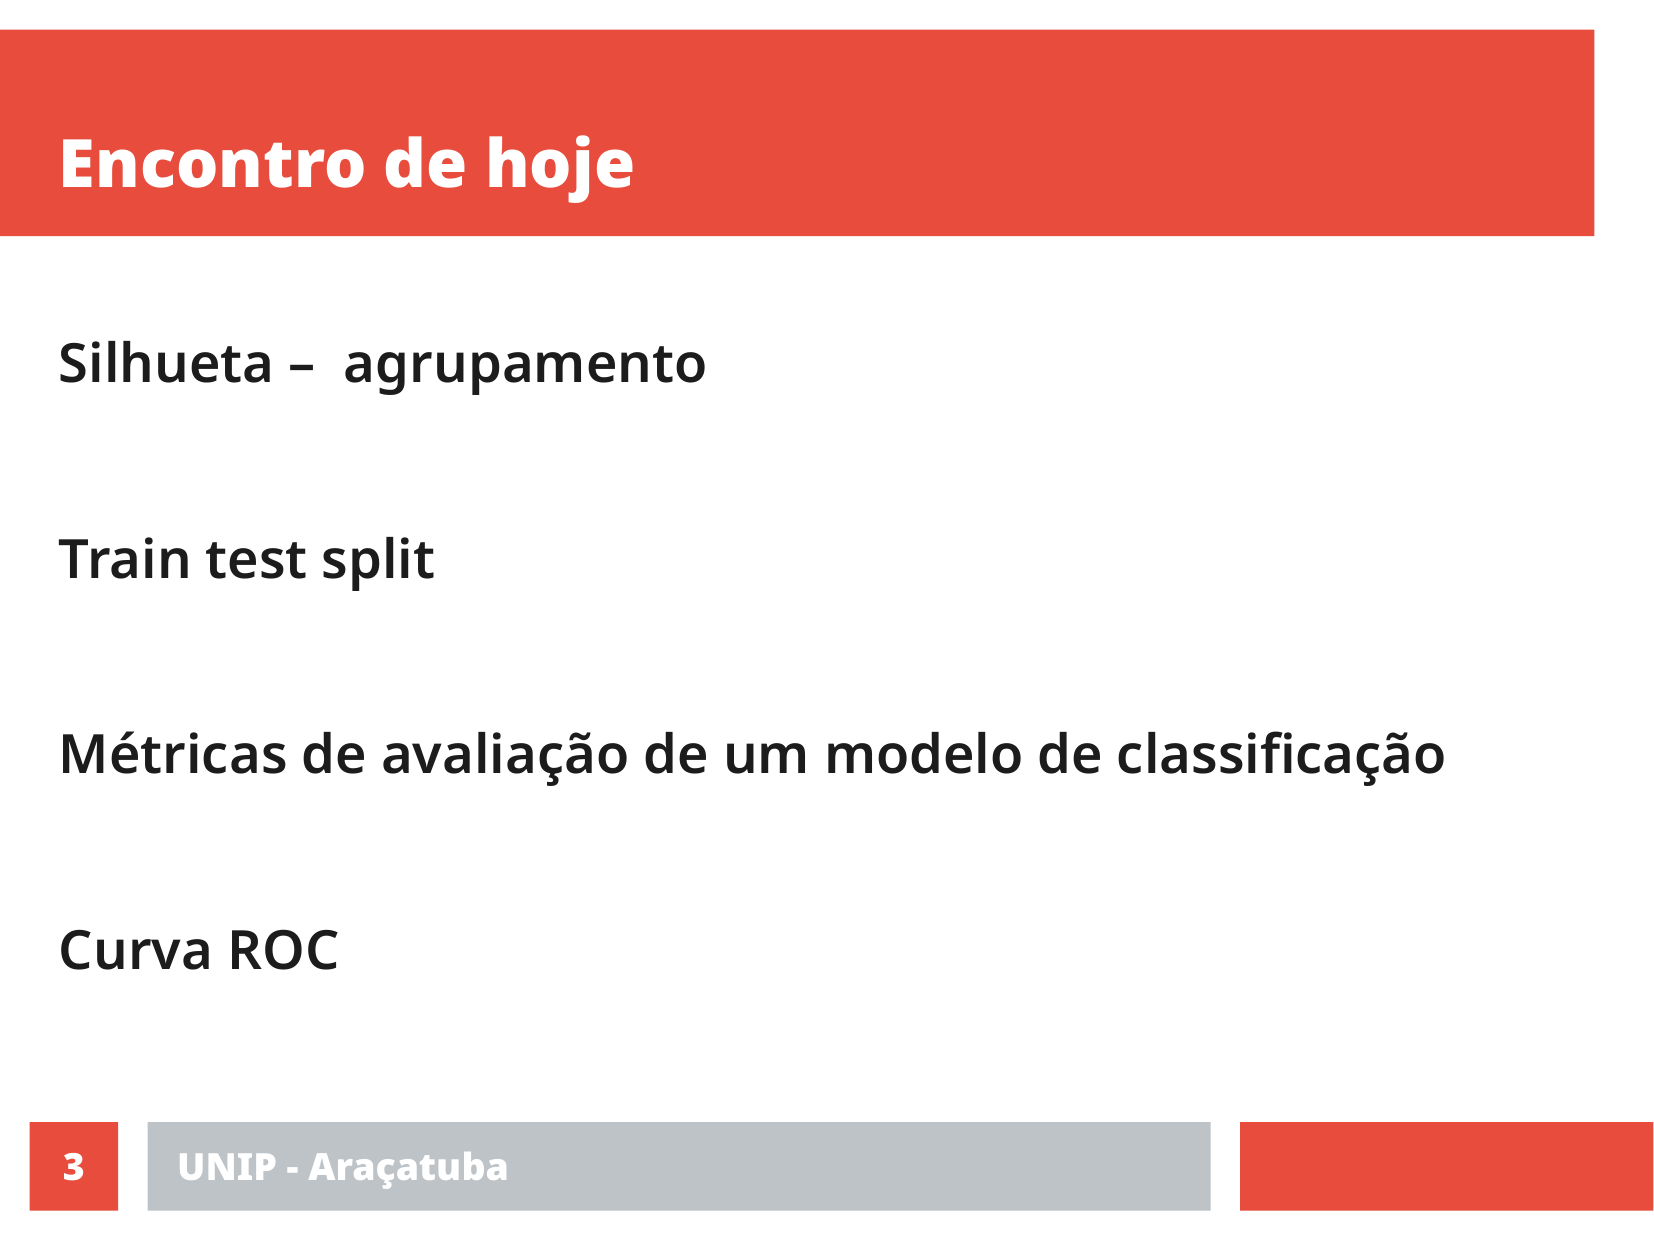

# Encontro de hoje
Silhueta – agrupamento
Train test split
Métricas de avaliação de um modelo de classificação
Curva ROC
3
UNIP - Araçatuba